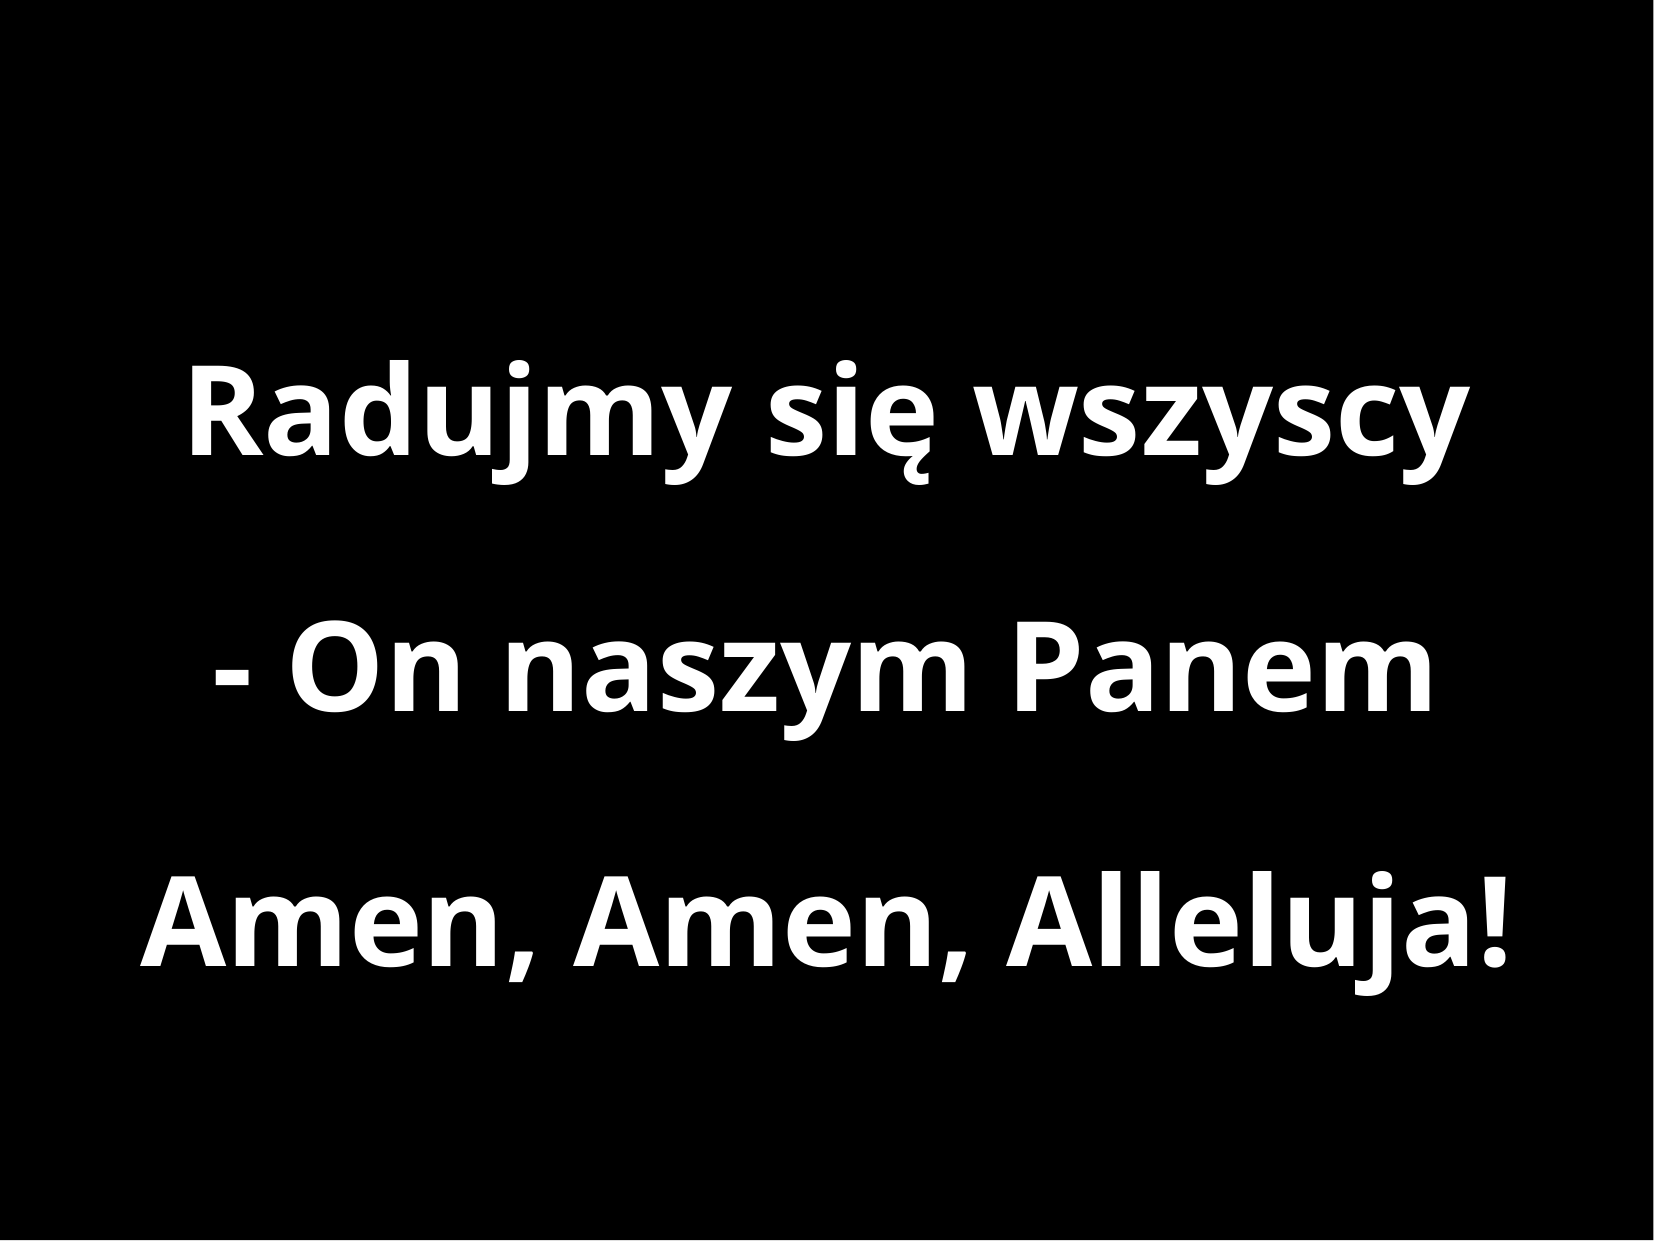

# Radujmy się wszyscy - On naszym Panem Amen, Amen, Alleluja!